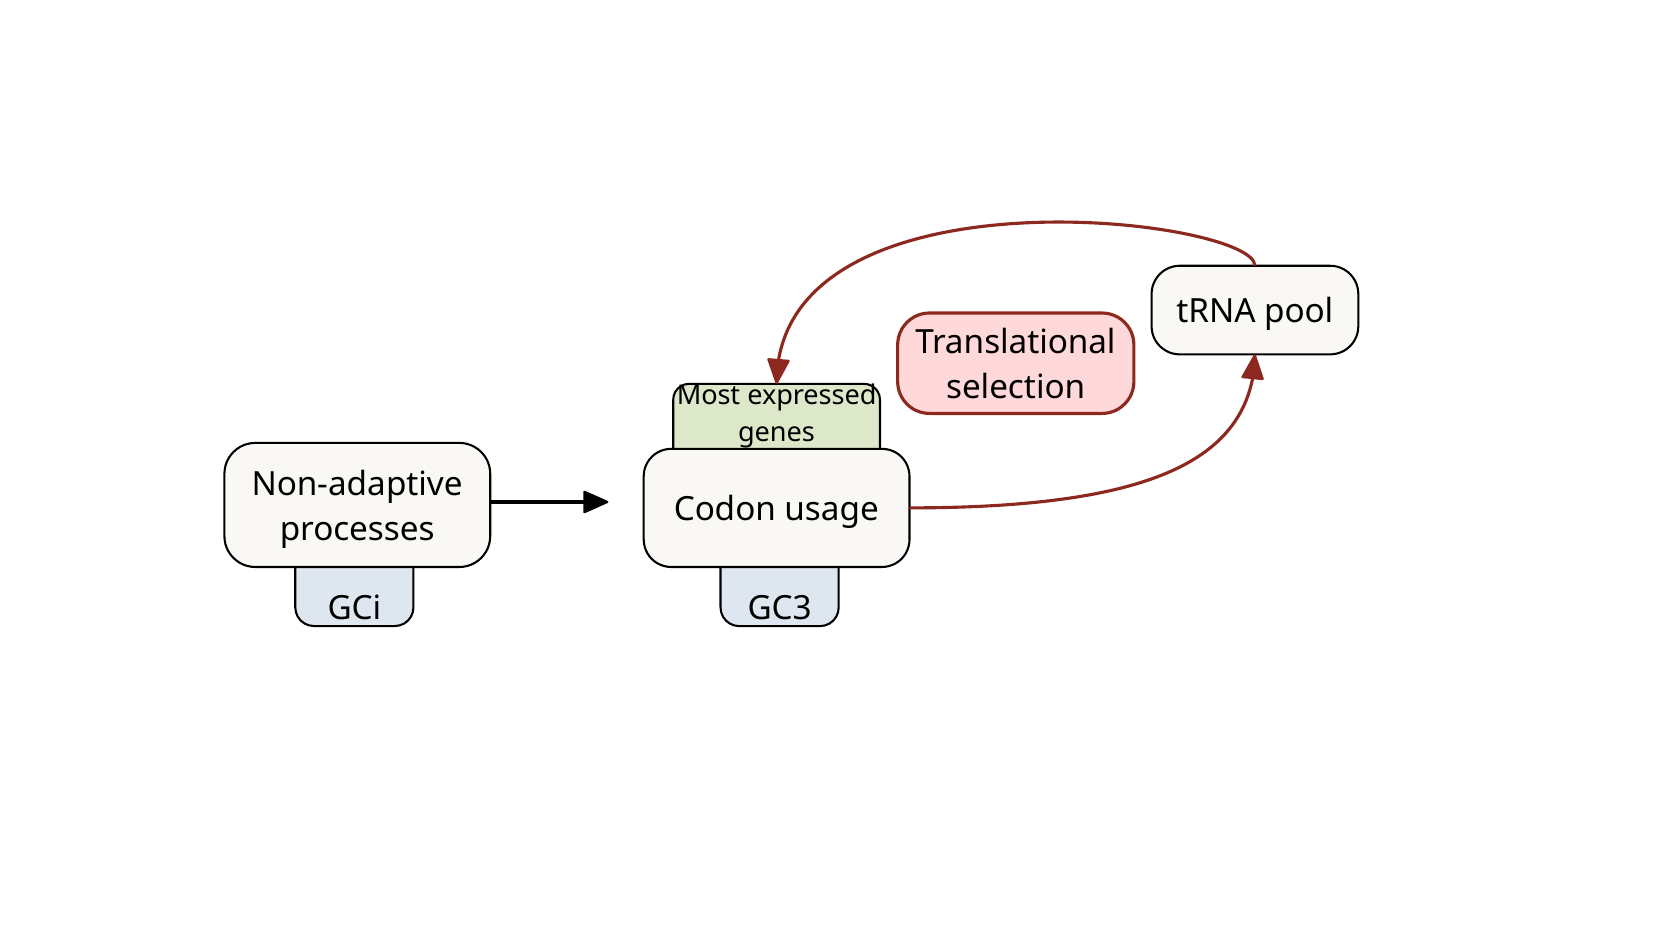

tRNA pool
Translational
selection
Most expressed
genes
Non-adaptive
processes
Codon usage
GCi
GC3